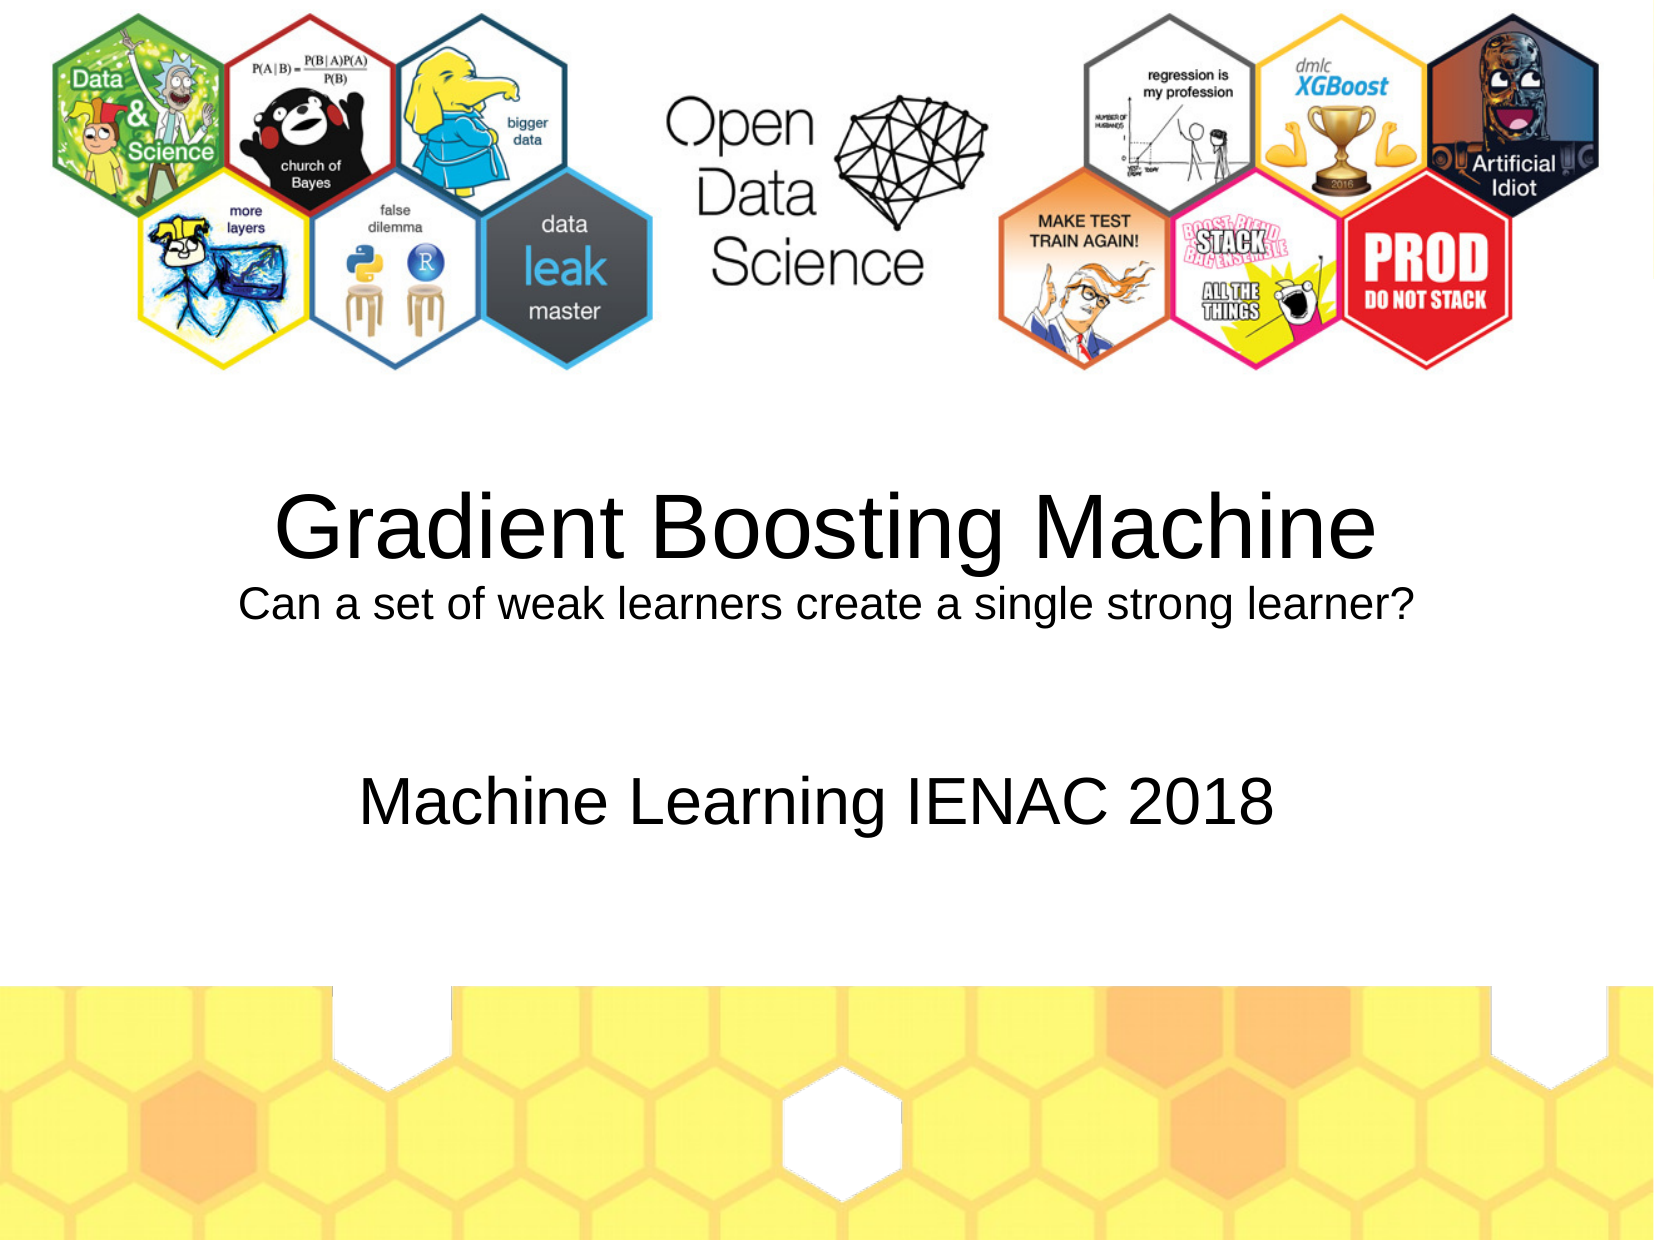

# Gradient Boosting Machine Can a set of weak learners create a single strong learner?
Machine Learning IENAC 2018